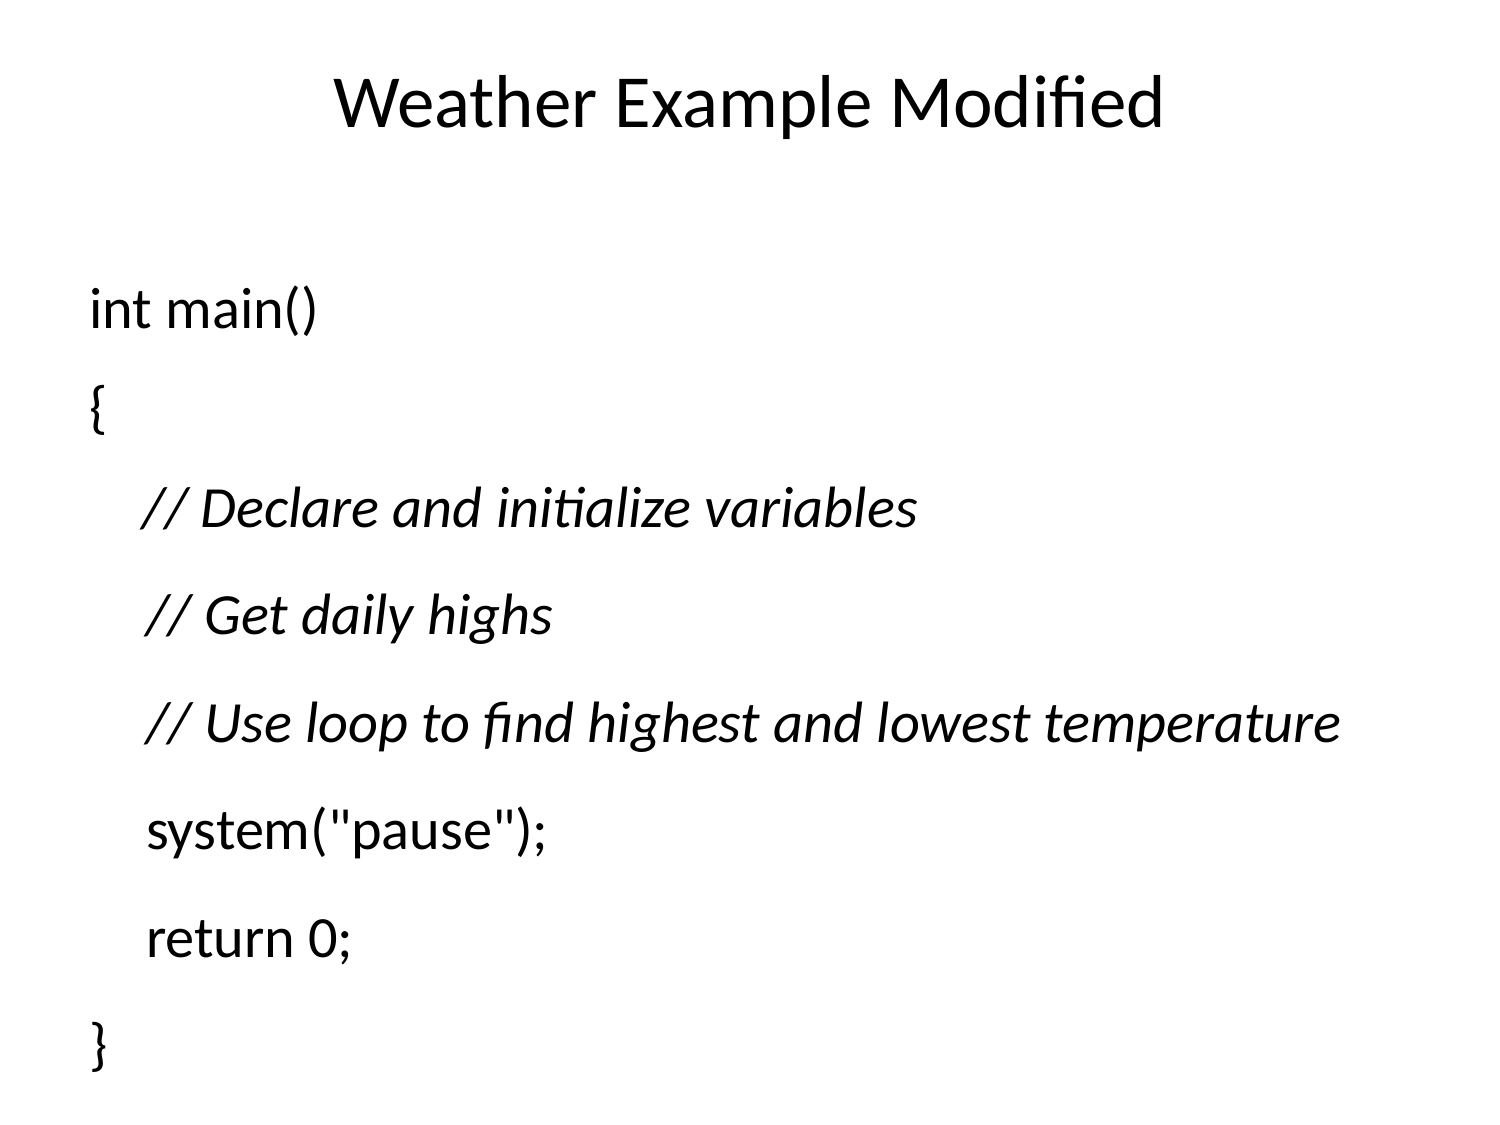

# Weather Example Modified
int main()
{
 // Declare and initialize variables
	// Get daily highs
	// Use loop to find highest and lowest temperature
	system("pause");
	return 0;
}